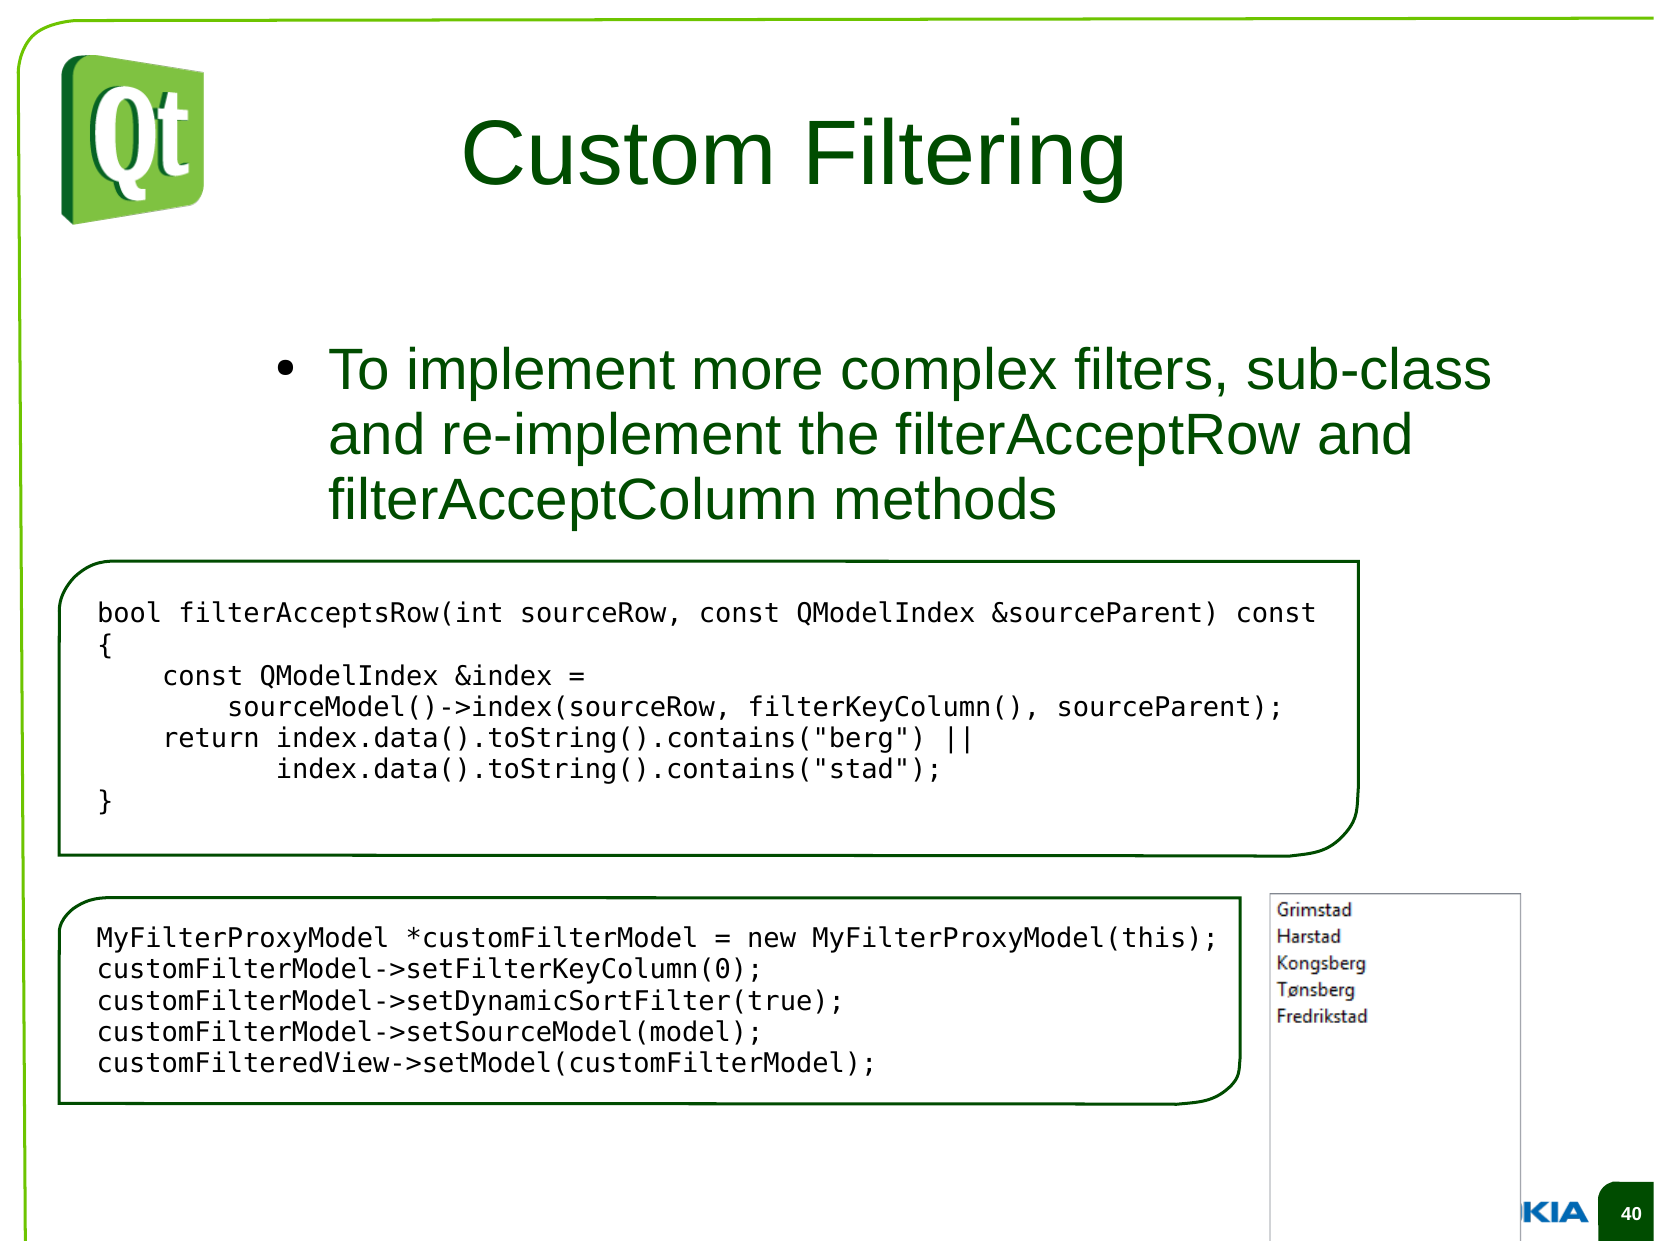

# Custom Filtering
To implement more complex filters, sub-class and re-implement the filterAcceptRow and filterAcceptColumn methods
bool filterAcceptsRow(int sourceRow, const QModelIndex &sourceParent) const
{
 const QModelIndex &index =
 sourceModel()->index(sourceRow, filterKeyColumn(), sourceParent);
 return index.data().toString().contains("berg") ||
 index.data().toString().contains("stad");
}
MyFilterProxyModel *customFilterModel = new MyFilterProxyModel(this);
customFilterModel->setFilterKeyColumn(0);
customFilterModel->setDynamicSortFilter(true);
customFilterModel->setSourceModel(model);
customFilteredView->setModel(customFilterModel);